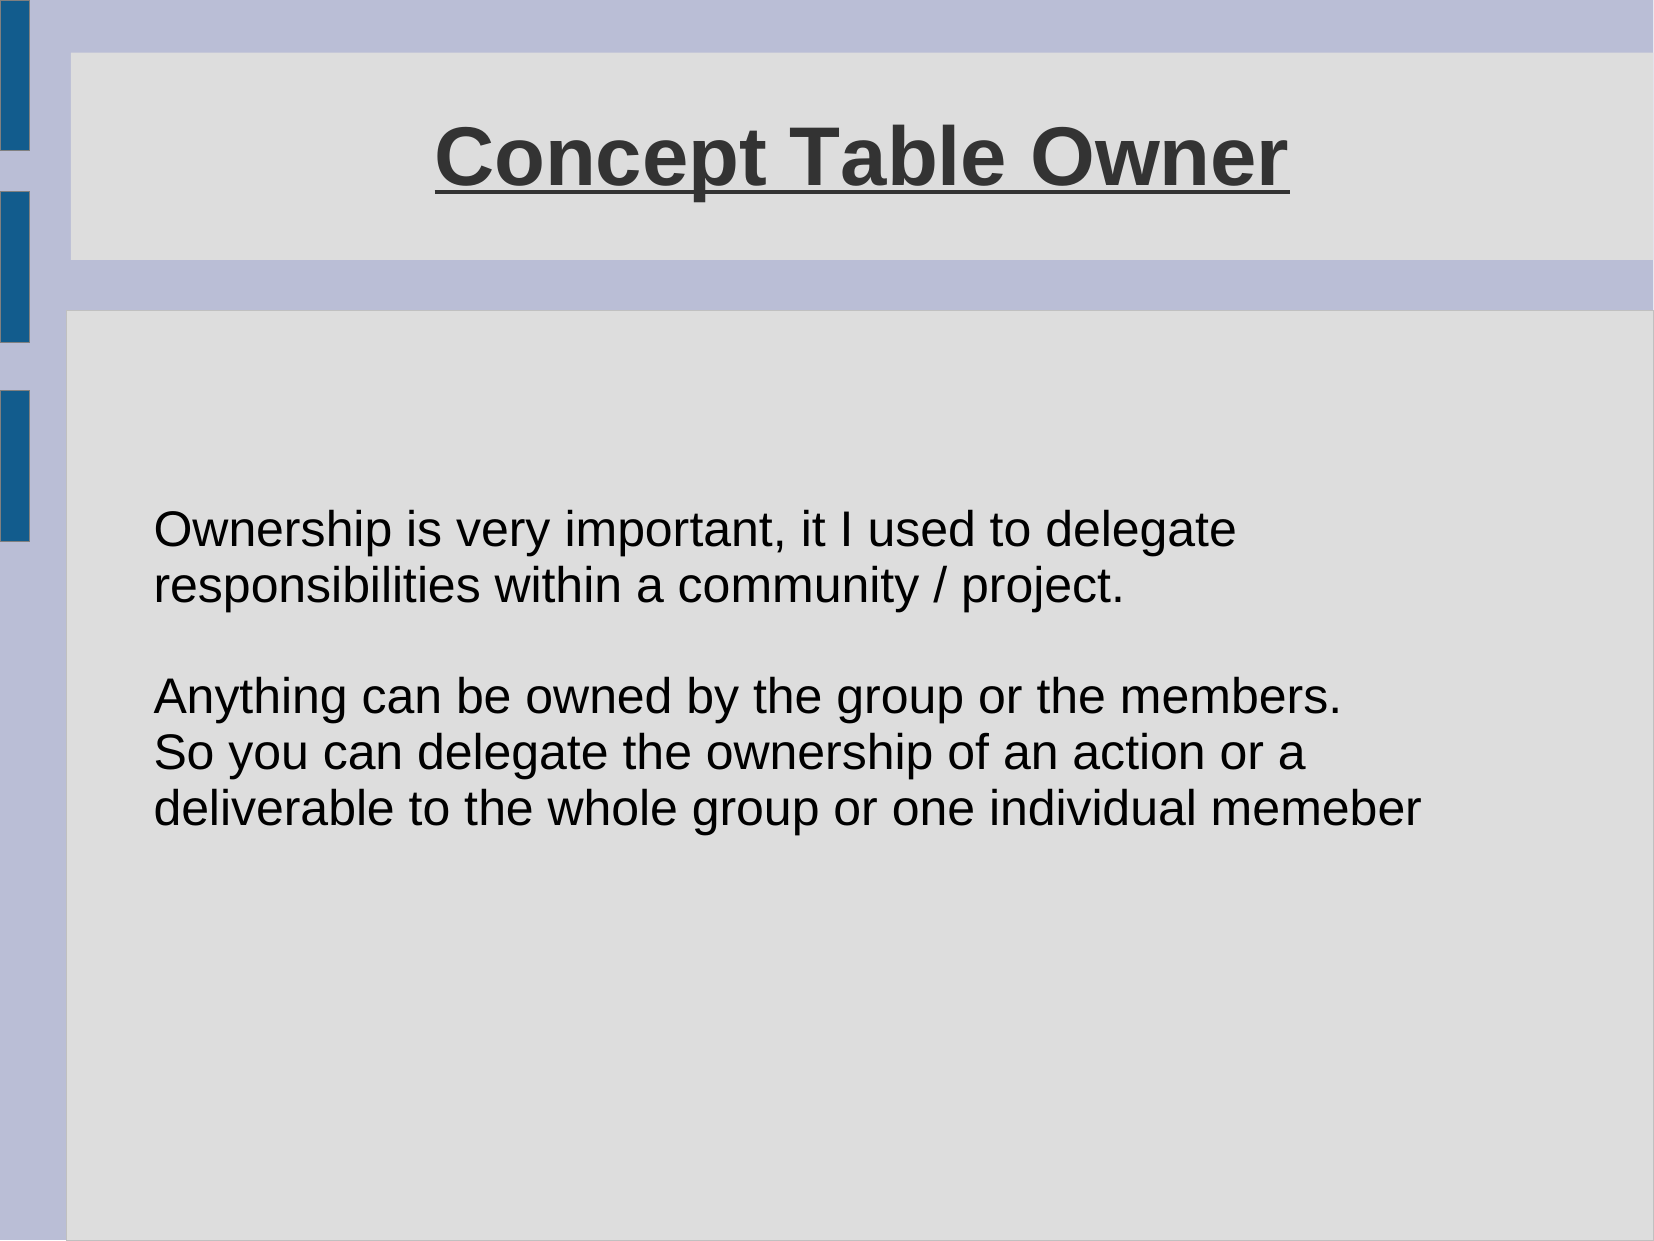

# Concept Table Owner
Ownership is very important, it I used to delegate responsibilities within a community / project.
Anything can be owned by the group or the members.
So you can delegate the ownership of an action or a deliverable to the whole group or one individual memeber